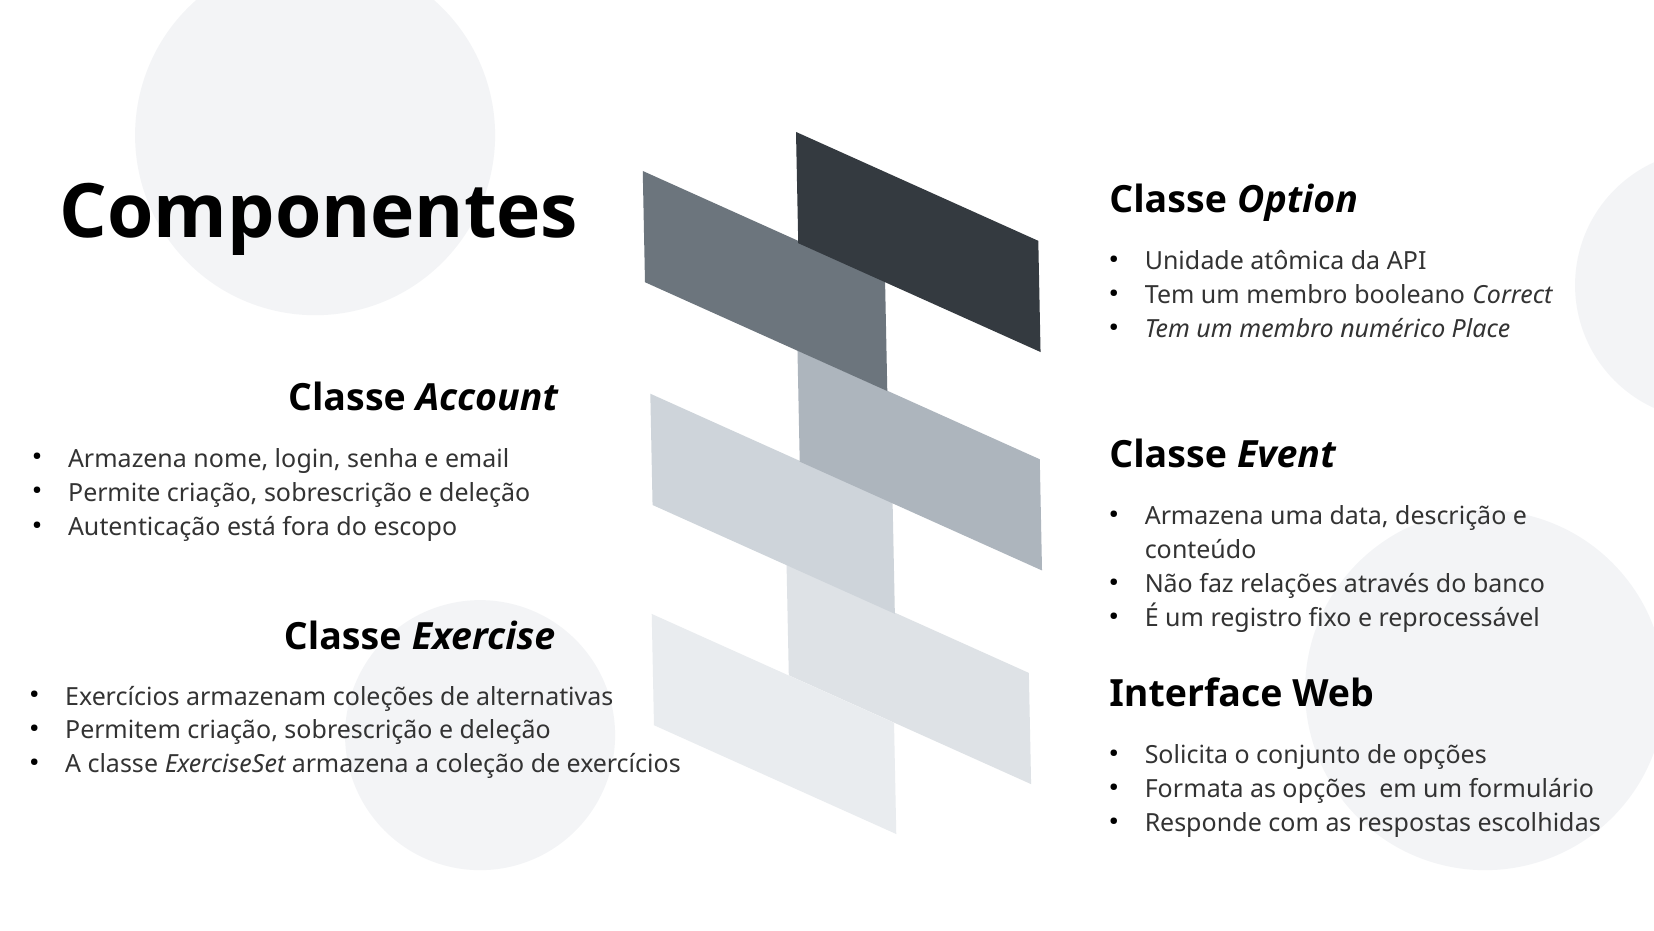

Componentes
Classe Option
Unidade atômica da API
Tem um membro booleano Correct
Tem um membro numérico Place
Classe Account
Classe Event
Armazena nome, login, senha e email
Permite criação, sobrescrição e deleção
Autenticação está fora do escopo
Armazena uma data, descrição e conteúdo
Não faz relações através do banco
É um registro fixo e reprocessável
Classe Exercise
Exercícios armazenam coleções de alternativas
Permitem criação, sobrescrição e deleção
A classe ExerciseSet armazena a coleção de exercícios
Interface Web
Solicita o conjunto de opções
Formata as opções em um formulário
Responde com as respostas escolhidas